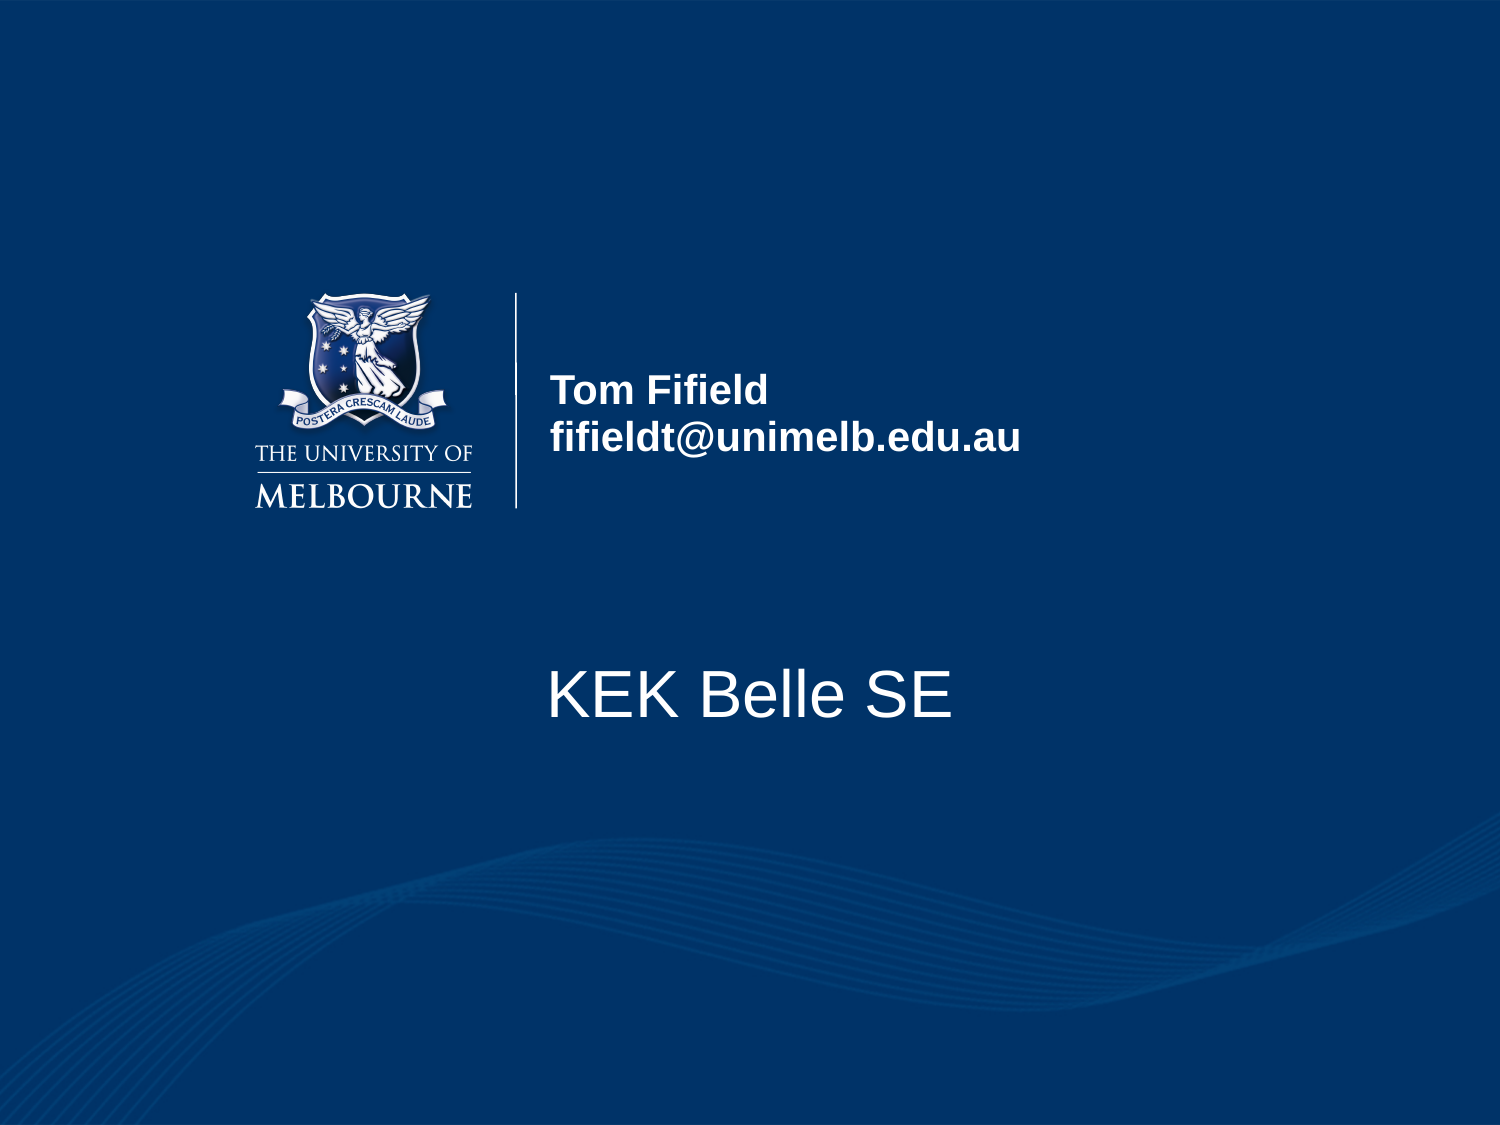

# Tom Fifield fifieldt@unimelb.edu.au
KEK Belle SE